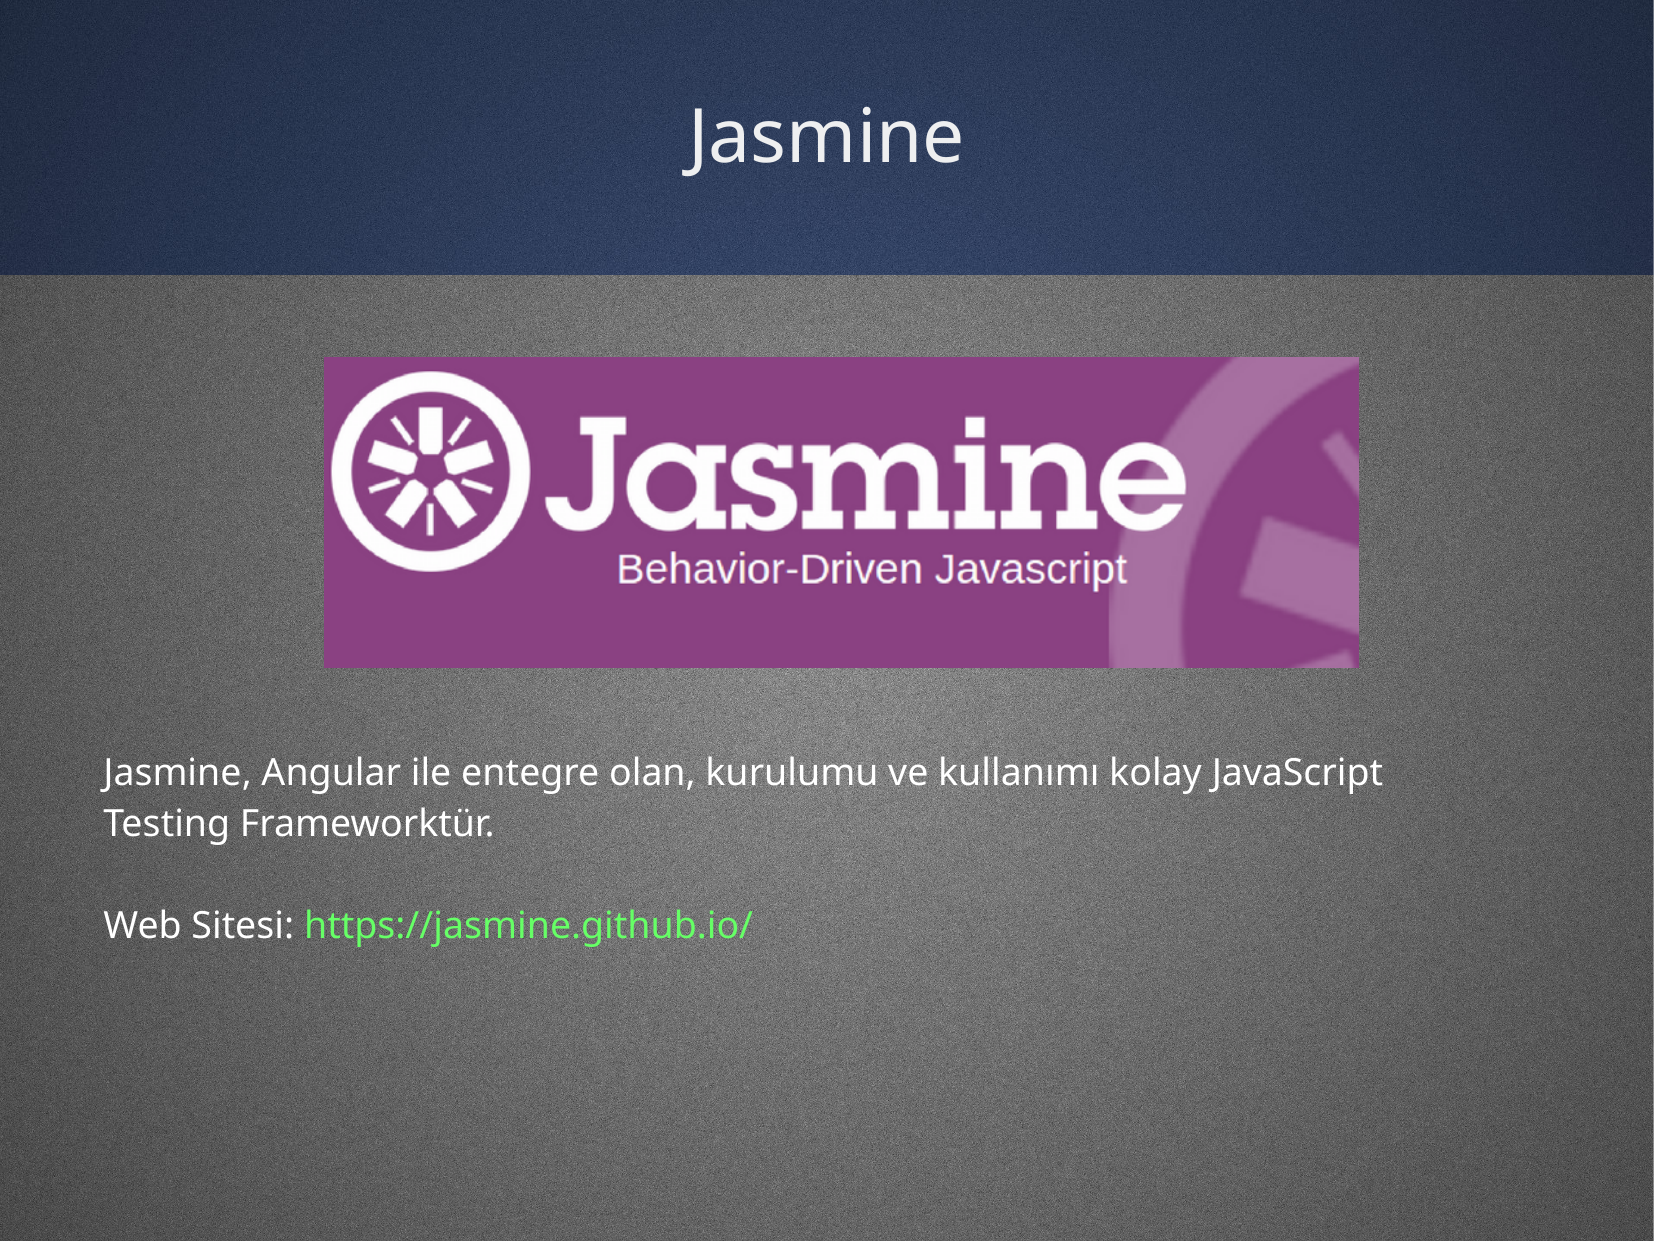

# Jasmine
Jasmine, Angular ile entegre olan, kurulumu ve kullanımı kolay JavaScript Testing Frameworktür.
Web Sitesi: https://jasmine.github.io/